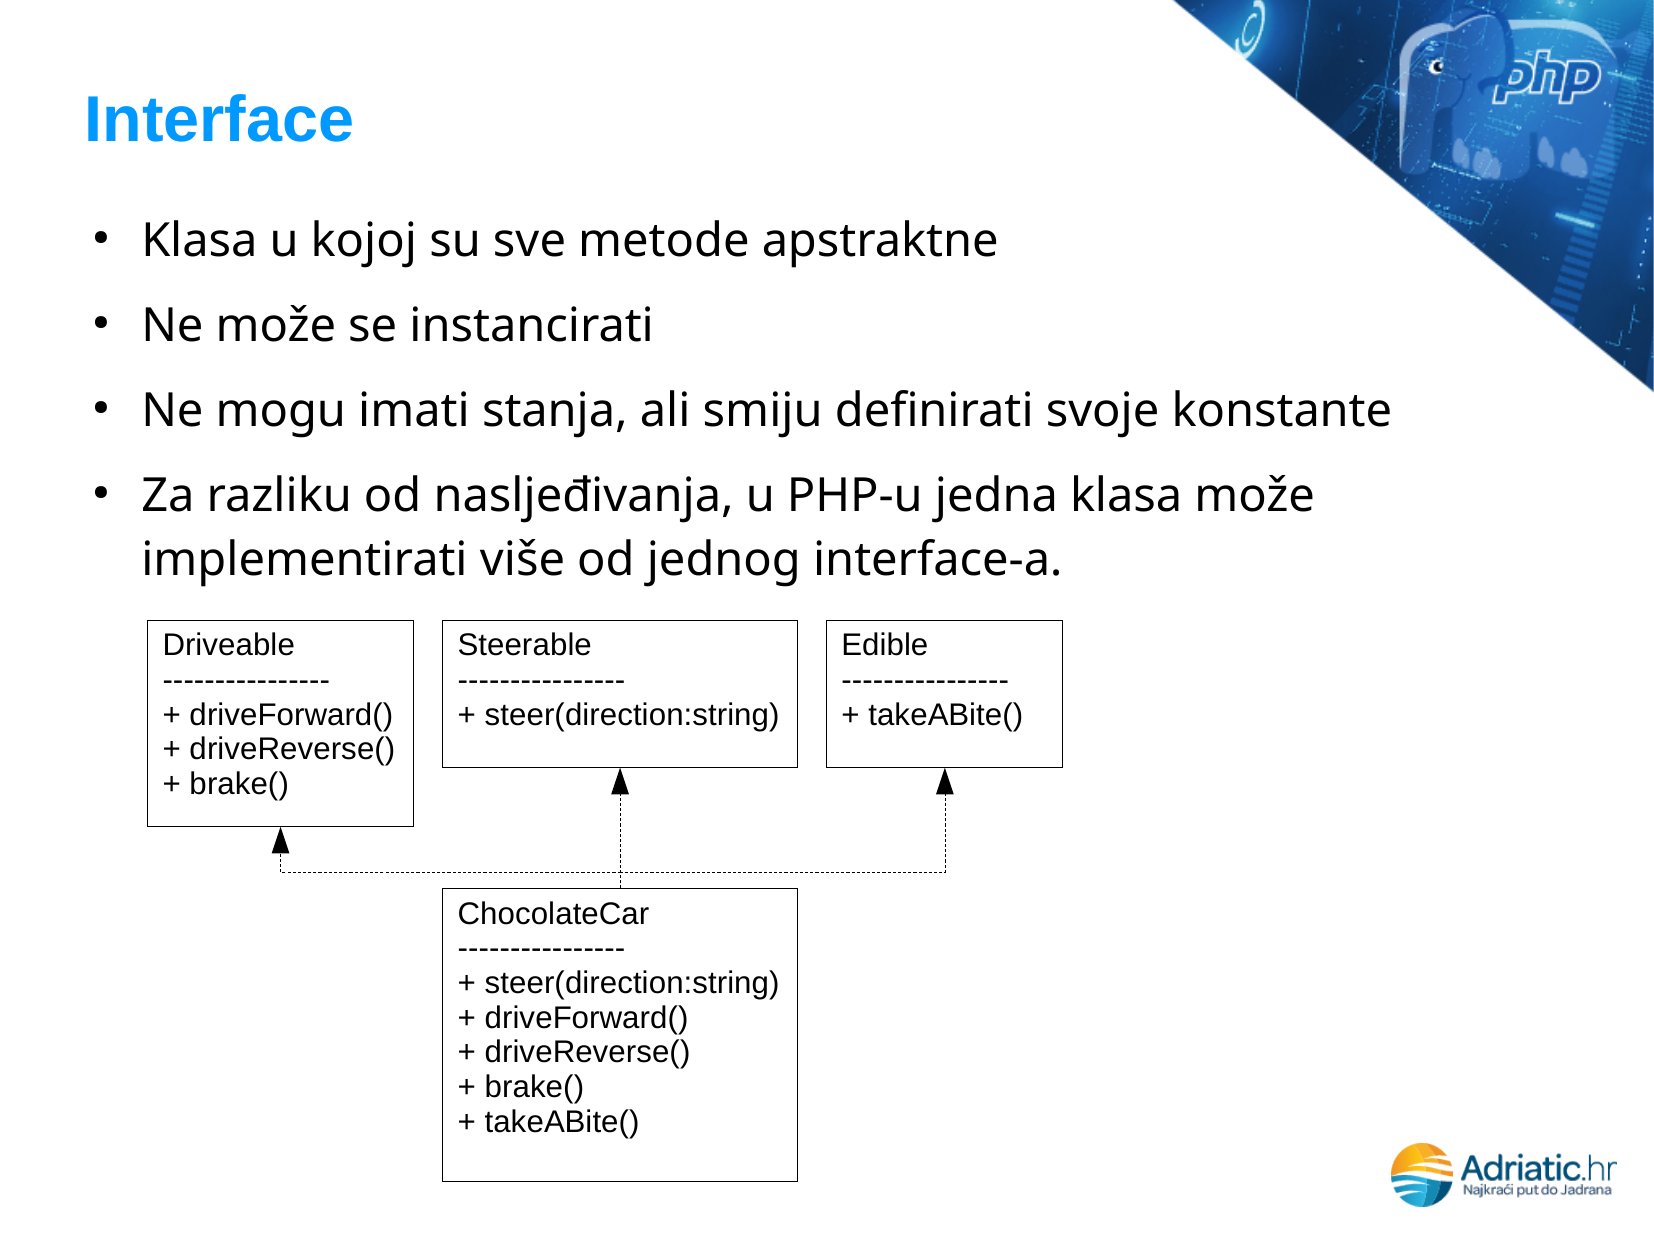

# Interface
Klasa u kojoj su sve metode apstraktne
Ne može se instancirati
Ne mogu imati stanja, ali smiju definirati svoje konstante
Za razliku od nasljeđivanja, u PHP-u jedna klasa može implementirati više od jednog interface-a.
Driveable
----------------
+ driveForward()
+ driveReverse()
+ brake()
Steerable
----------------
+ steer(direction:string)
Edible
----------------
+ takeABite()
ChocolateCar
----------------
+ steer(direction:string)
+ driveForward()
+ driveReverse()
+ brake()
+ takeABite()